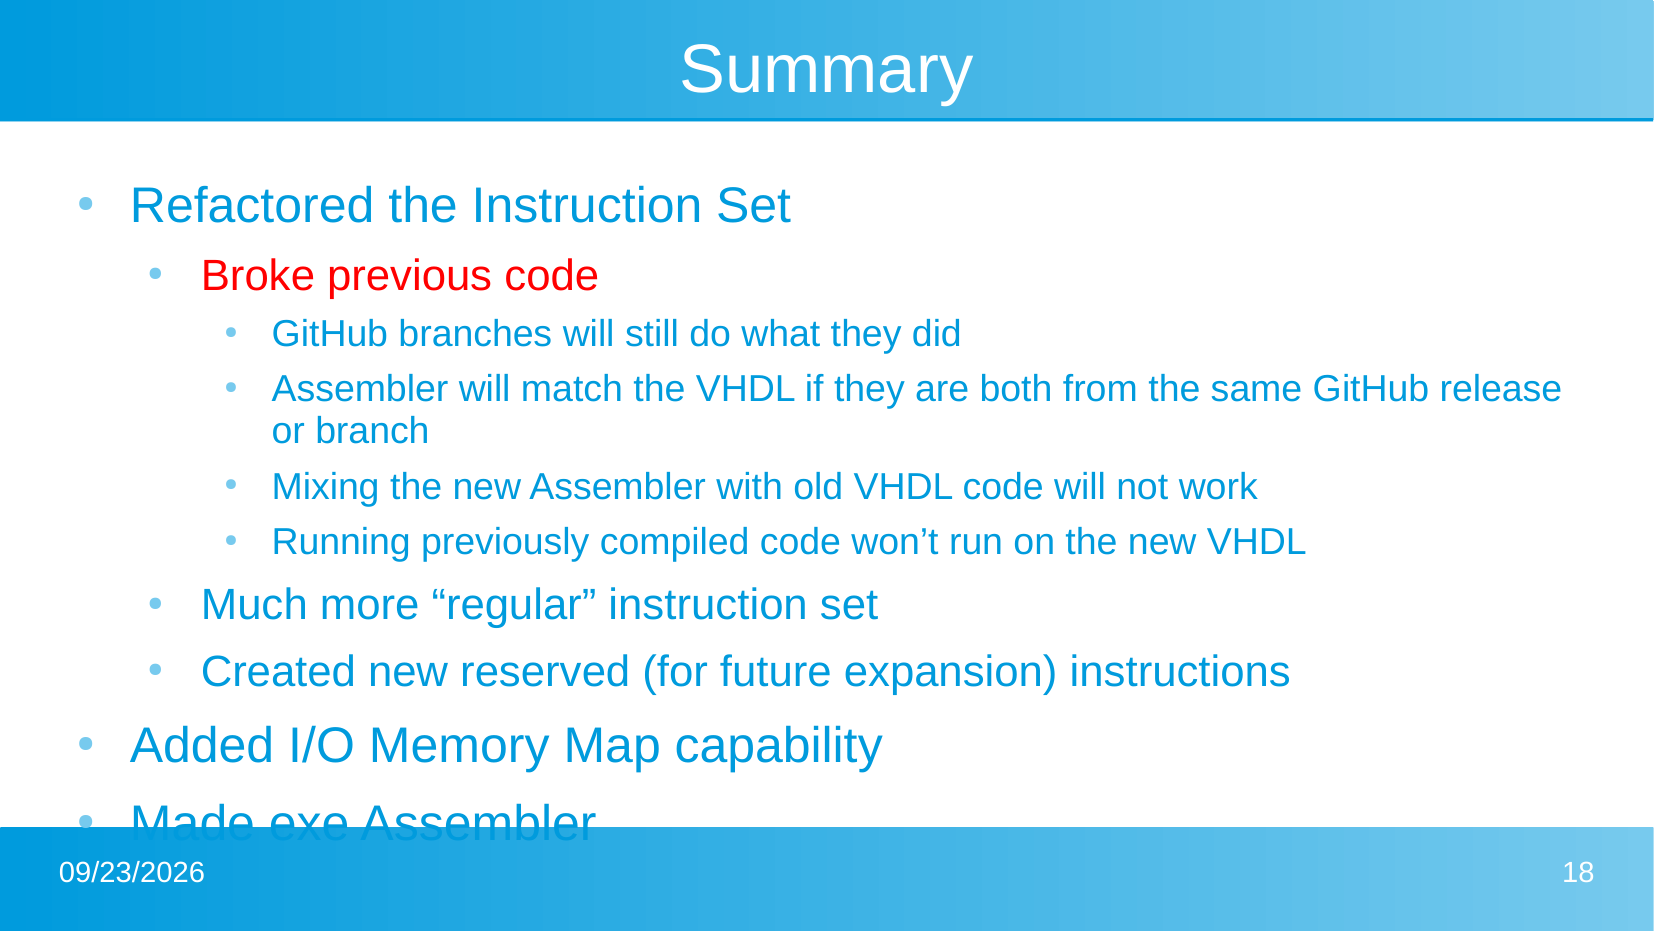

# Summary
Refactored the Instruction Set
Broke previous code
GitHub branches will still do what they did
Assembler will match the VHDL if they are both from the same GitHub release or branch
Mixing the new Assembler with old VHDL code will not work
Running previously compiled code won’t run on the new VHDL
Much more “regular” instruction set
Created new reserved (for future expansion) instructions
Added I/O Memory Map capability
Made exe Assembler
18